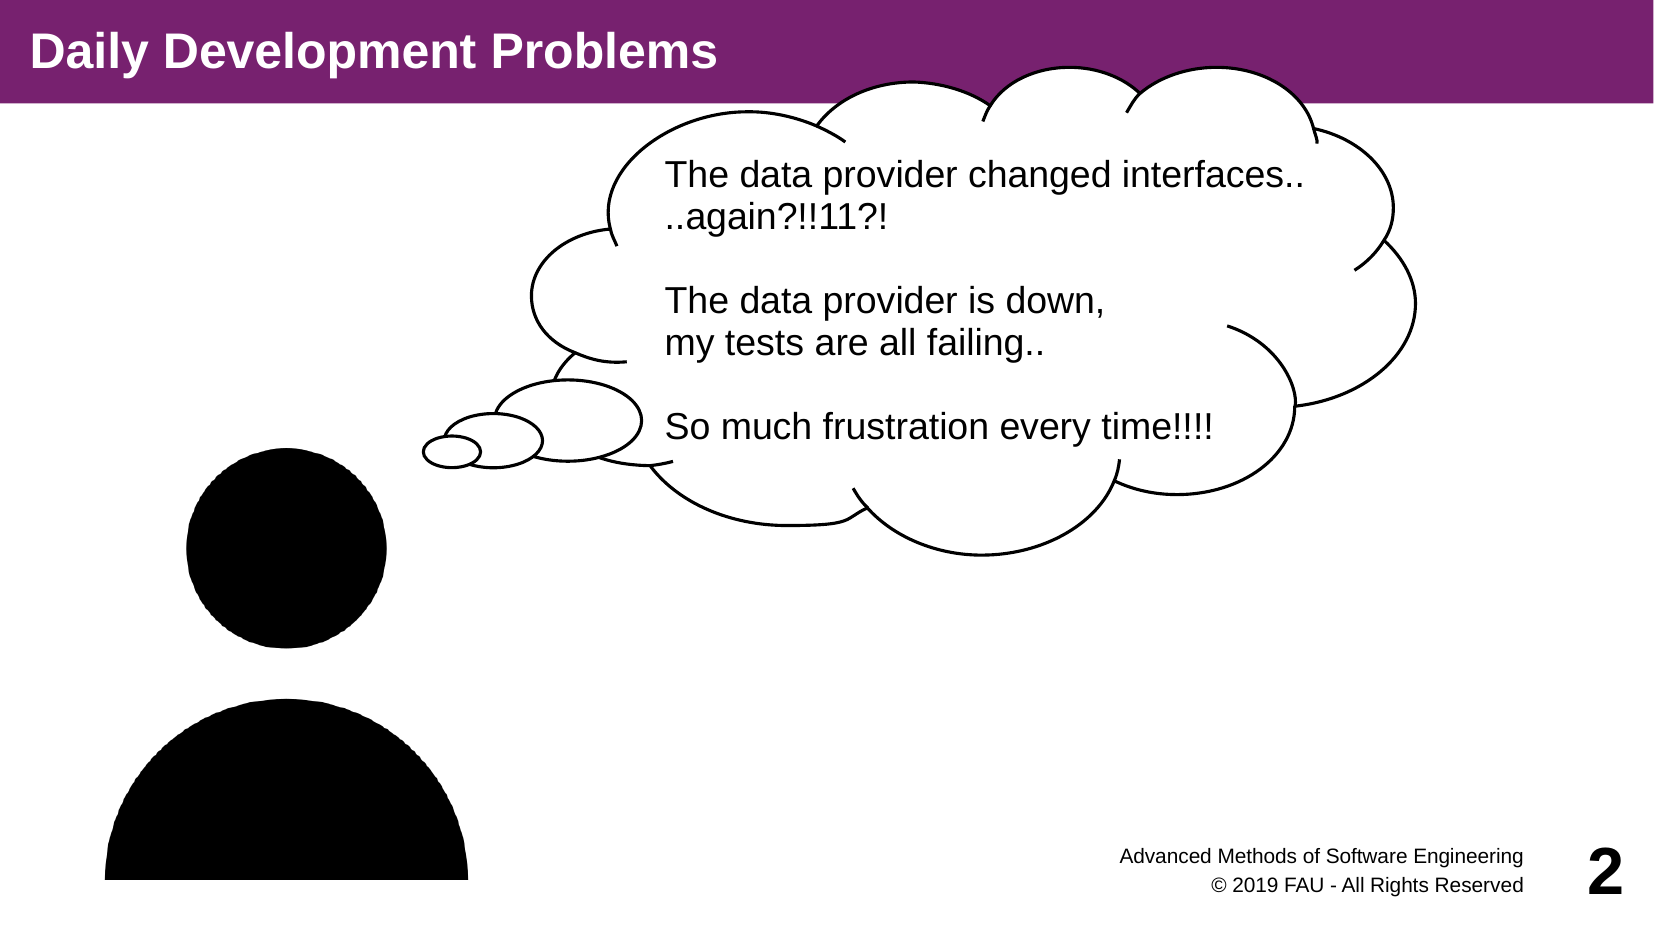

# Daily Development Problems
The data provider changed interfaces..
..again?!!11?!
The data provider is down,
my tests are all failing..
So much frustration every time!!!!
Advanced Methods of Software Engineering
2
© 2019 FAU - All Rights Reserved